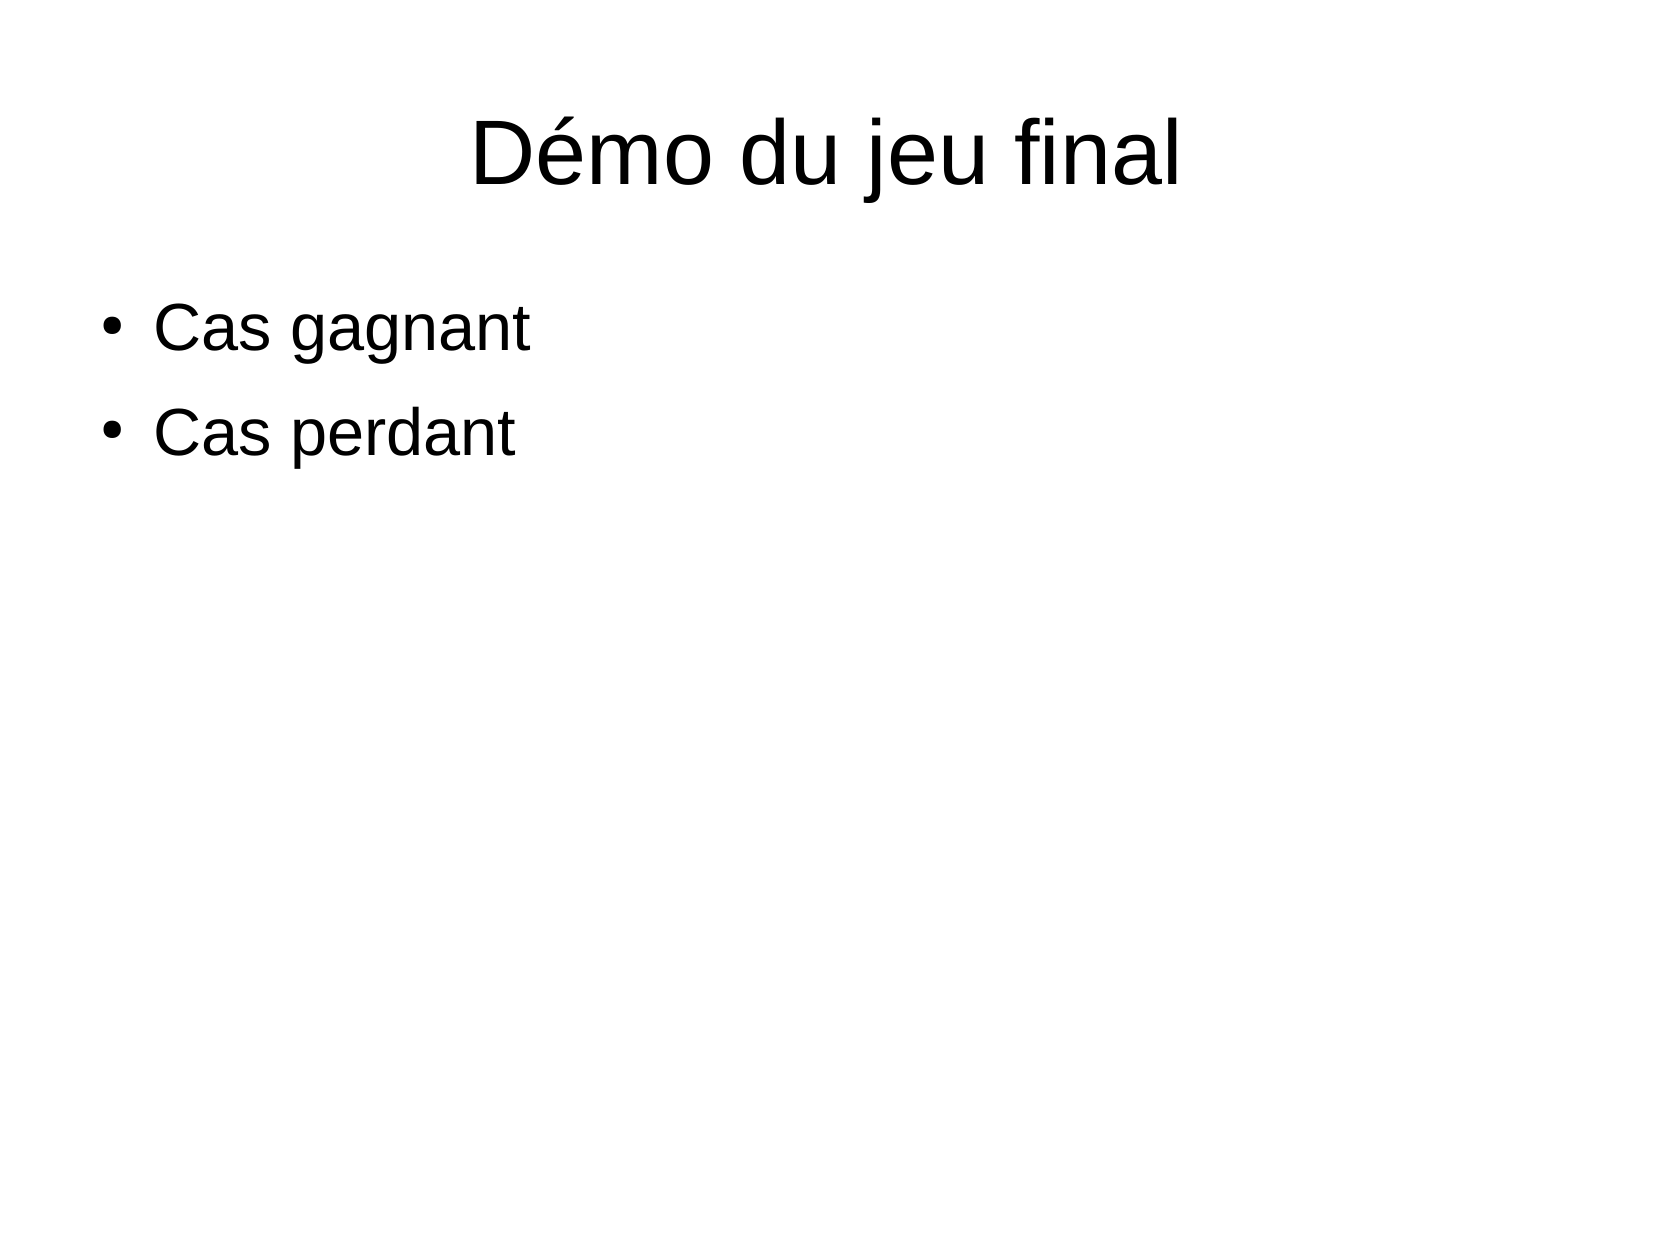

# Démo du jeu final
Cas gagnant
Cas perdant